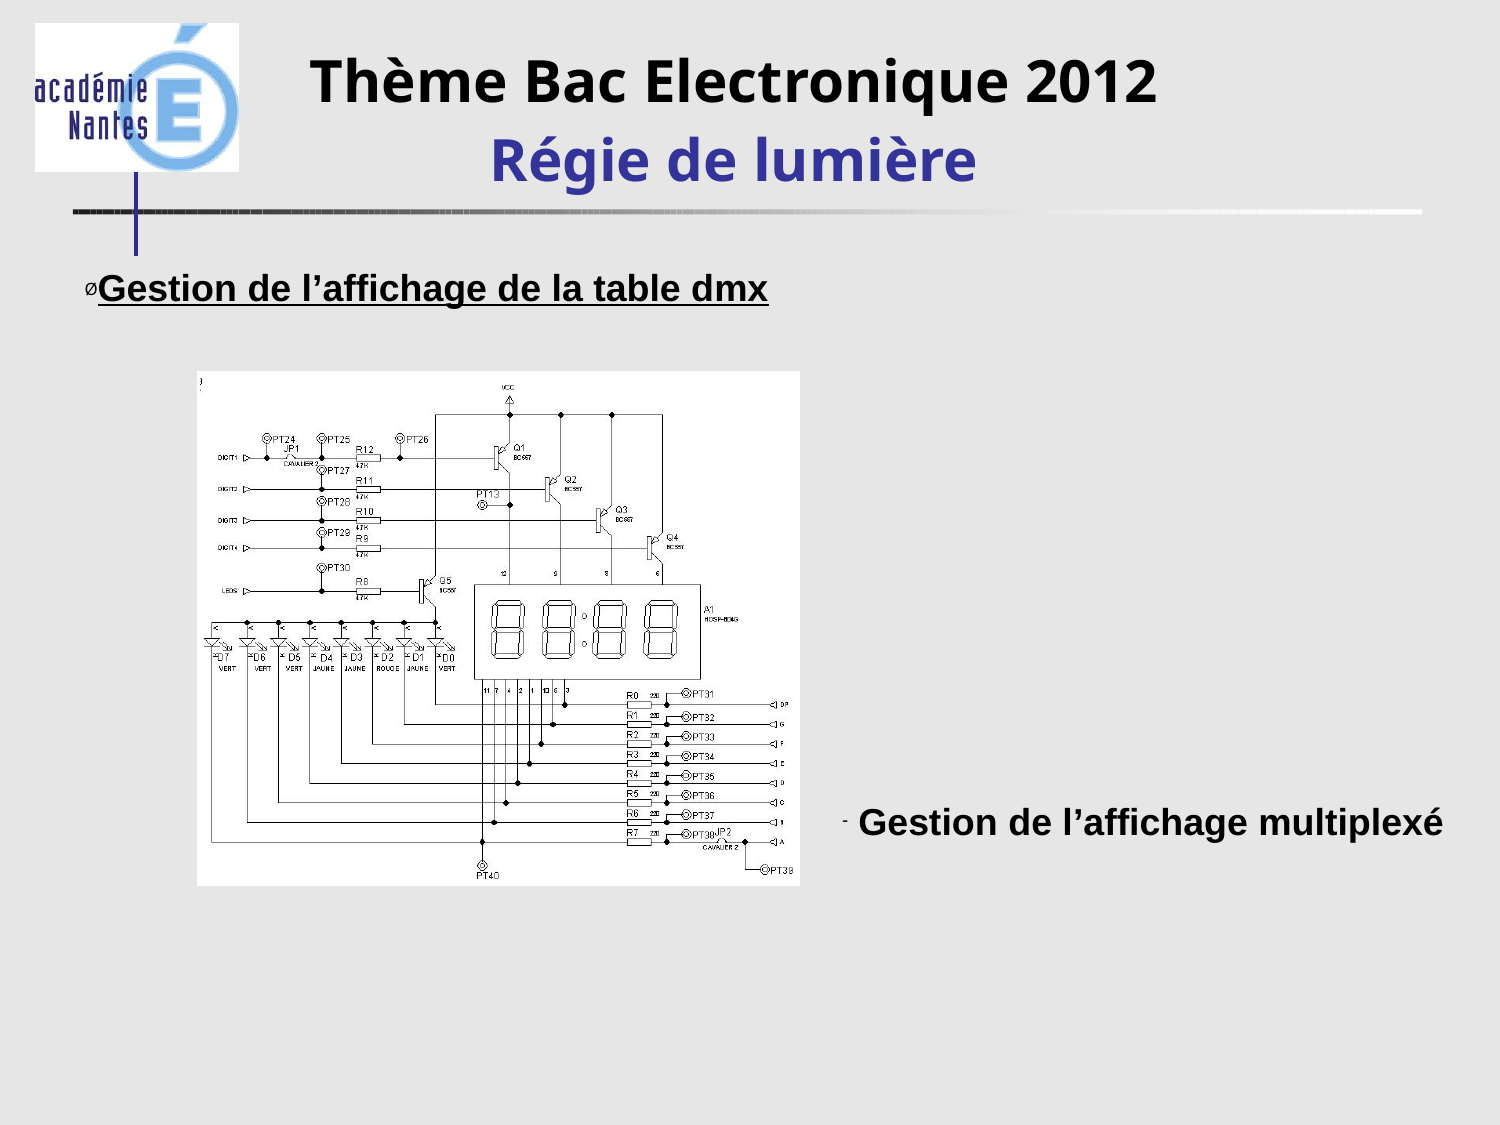

Thème Bac Electronique 2012
Régie de lumière
Gestion de l’affichage de la table dmx
 Gestion de l’affichage multiplexé